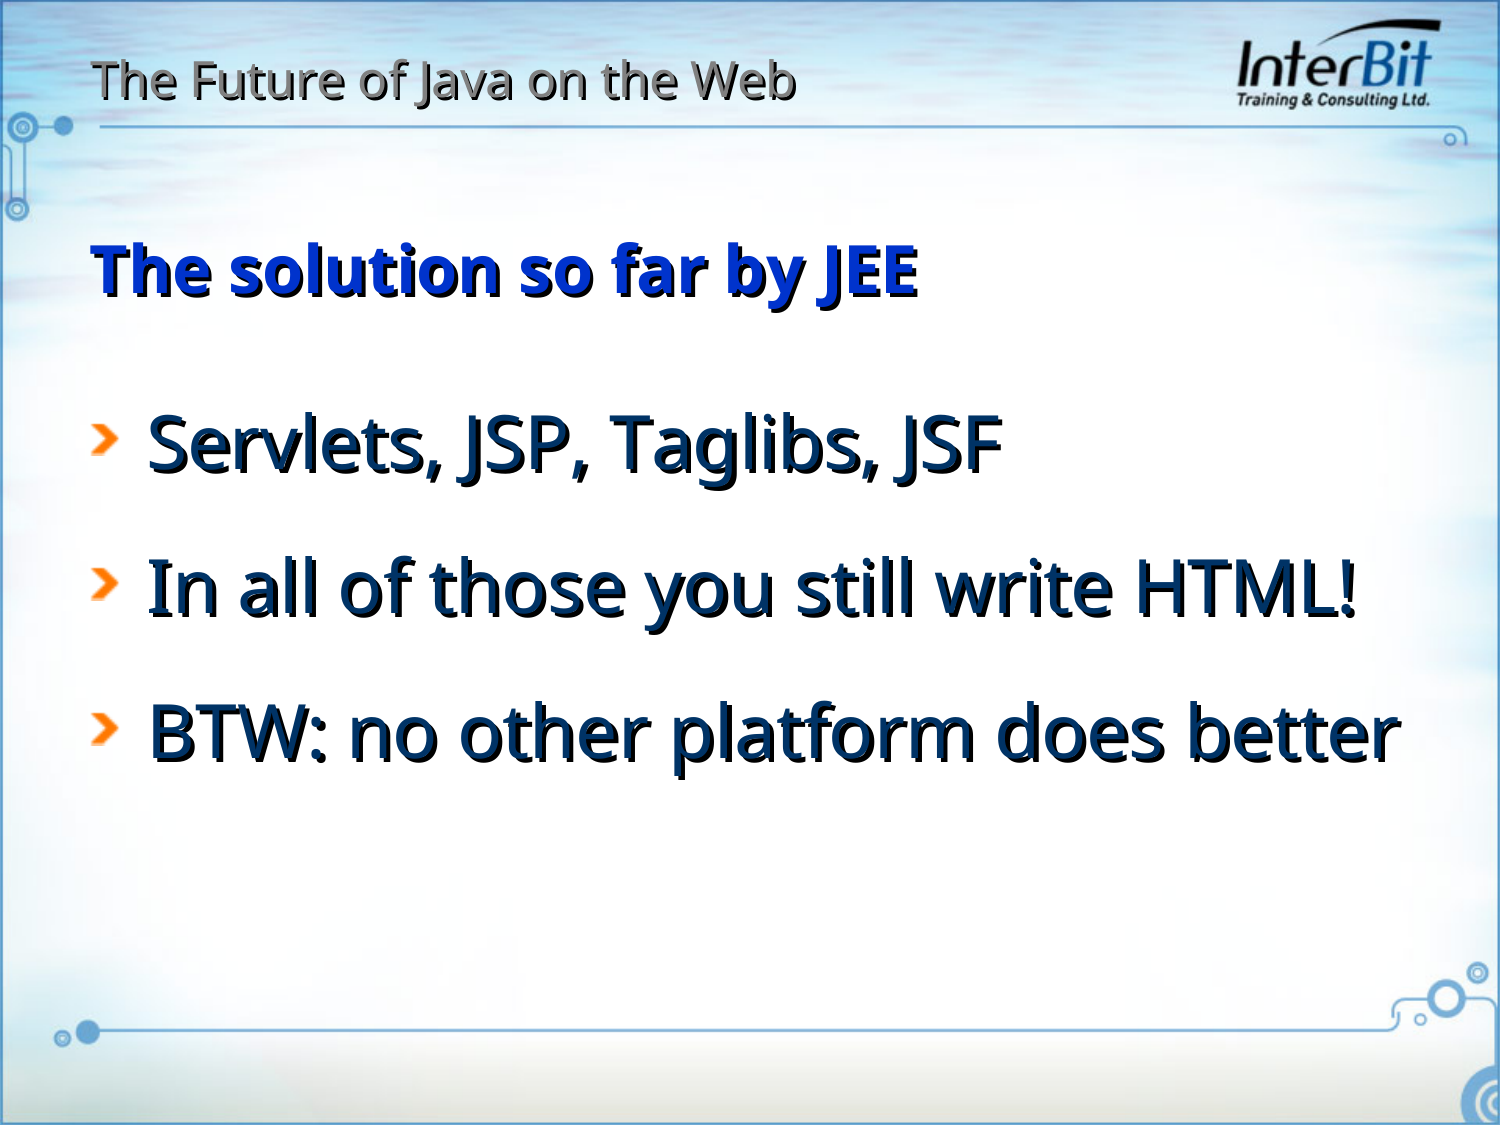

# The Future of Java on the Web
The solution so far by JEE
 Servlets, JSP, Taglibs, JSF
 In all of those you still write HTML!
 BTW: no other platform does better